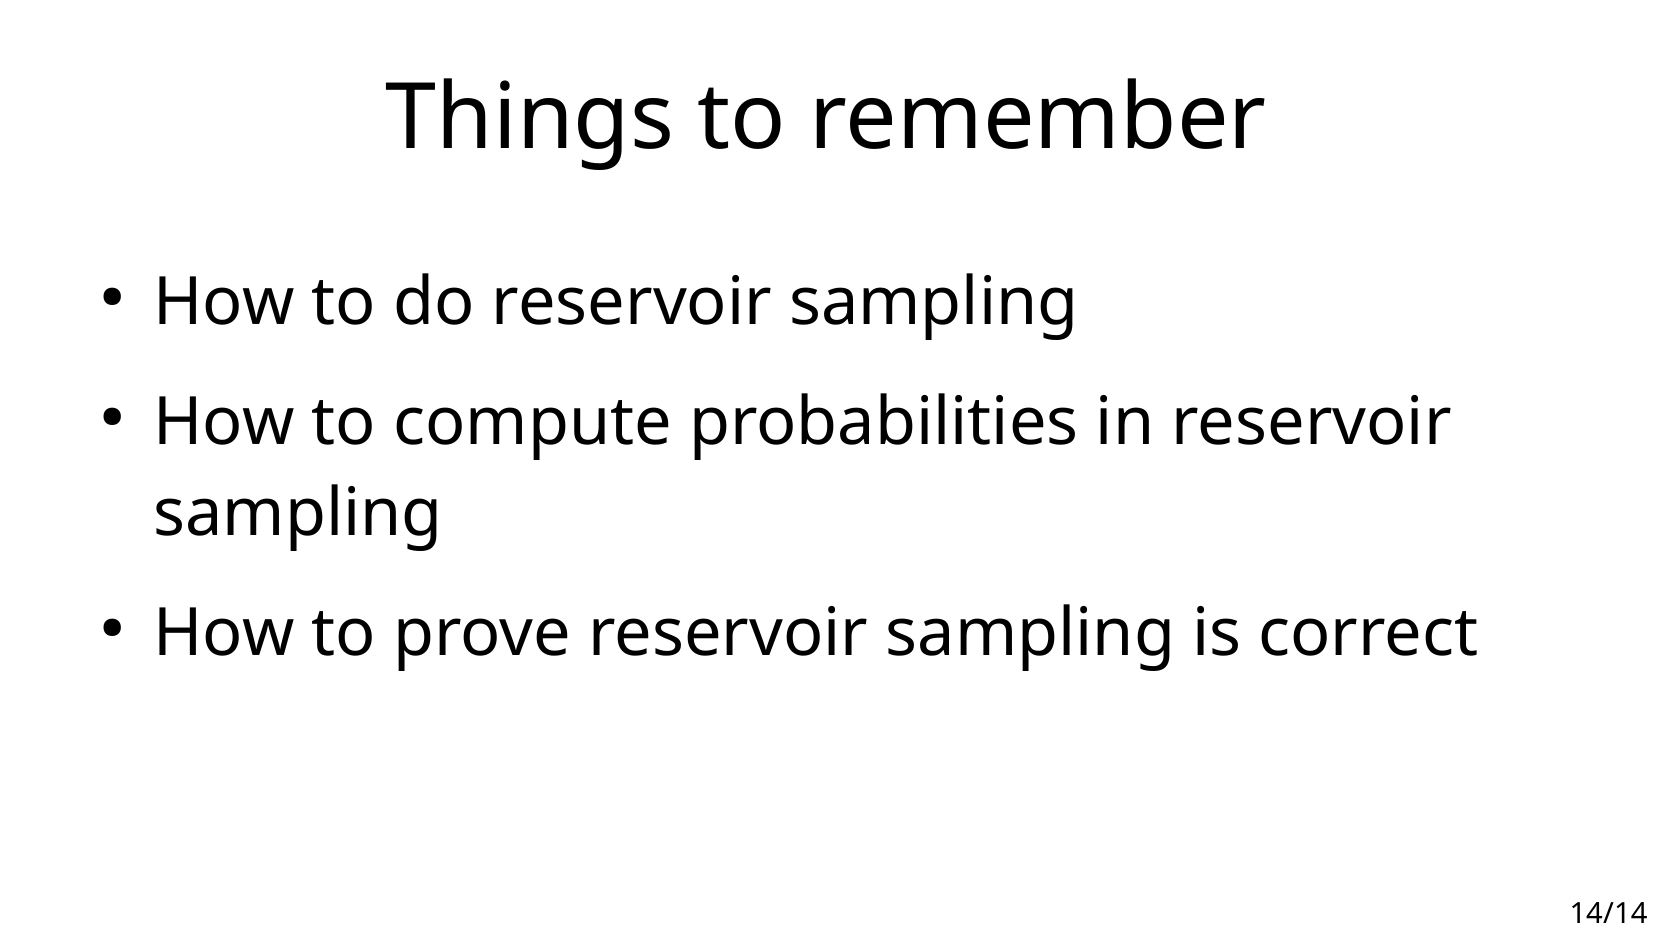

# Things to remember
How to do reservoir sampling
How to compute probabilities in reservoir sampling
How to prove reservoir sampling is correct
14